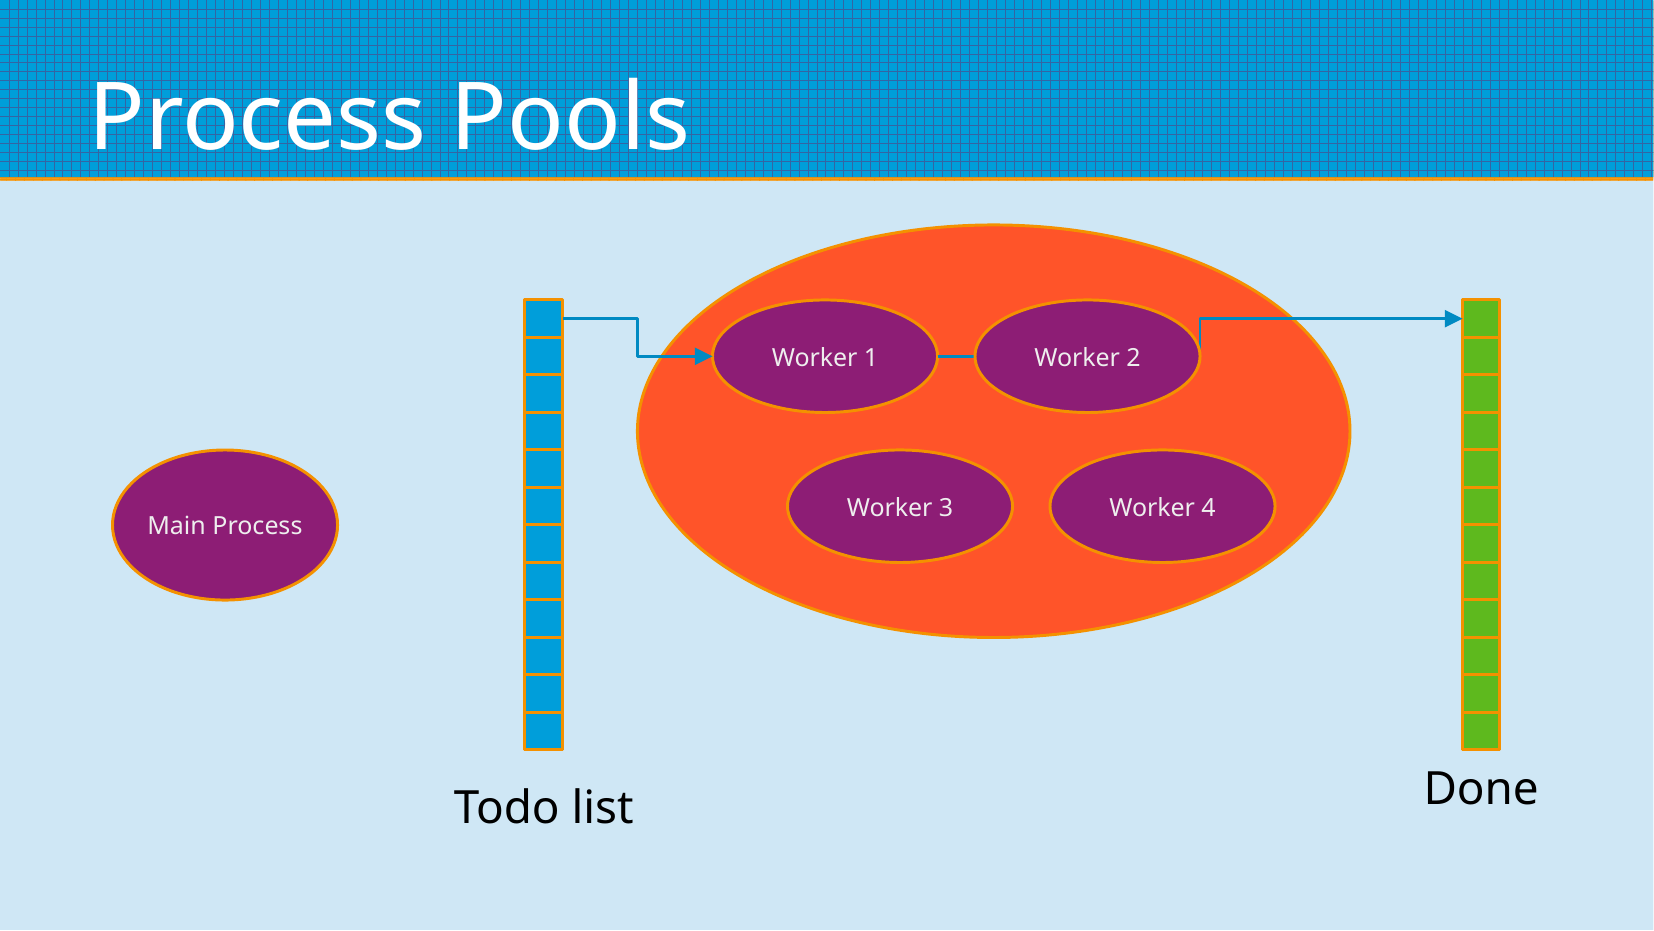

# Process Pools
Worker 1
Worker 2
Main Process
Worker 3
Worker 4
Done
Todo list